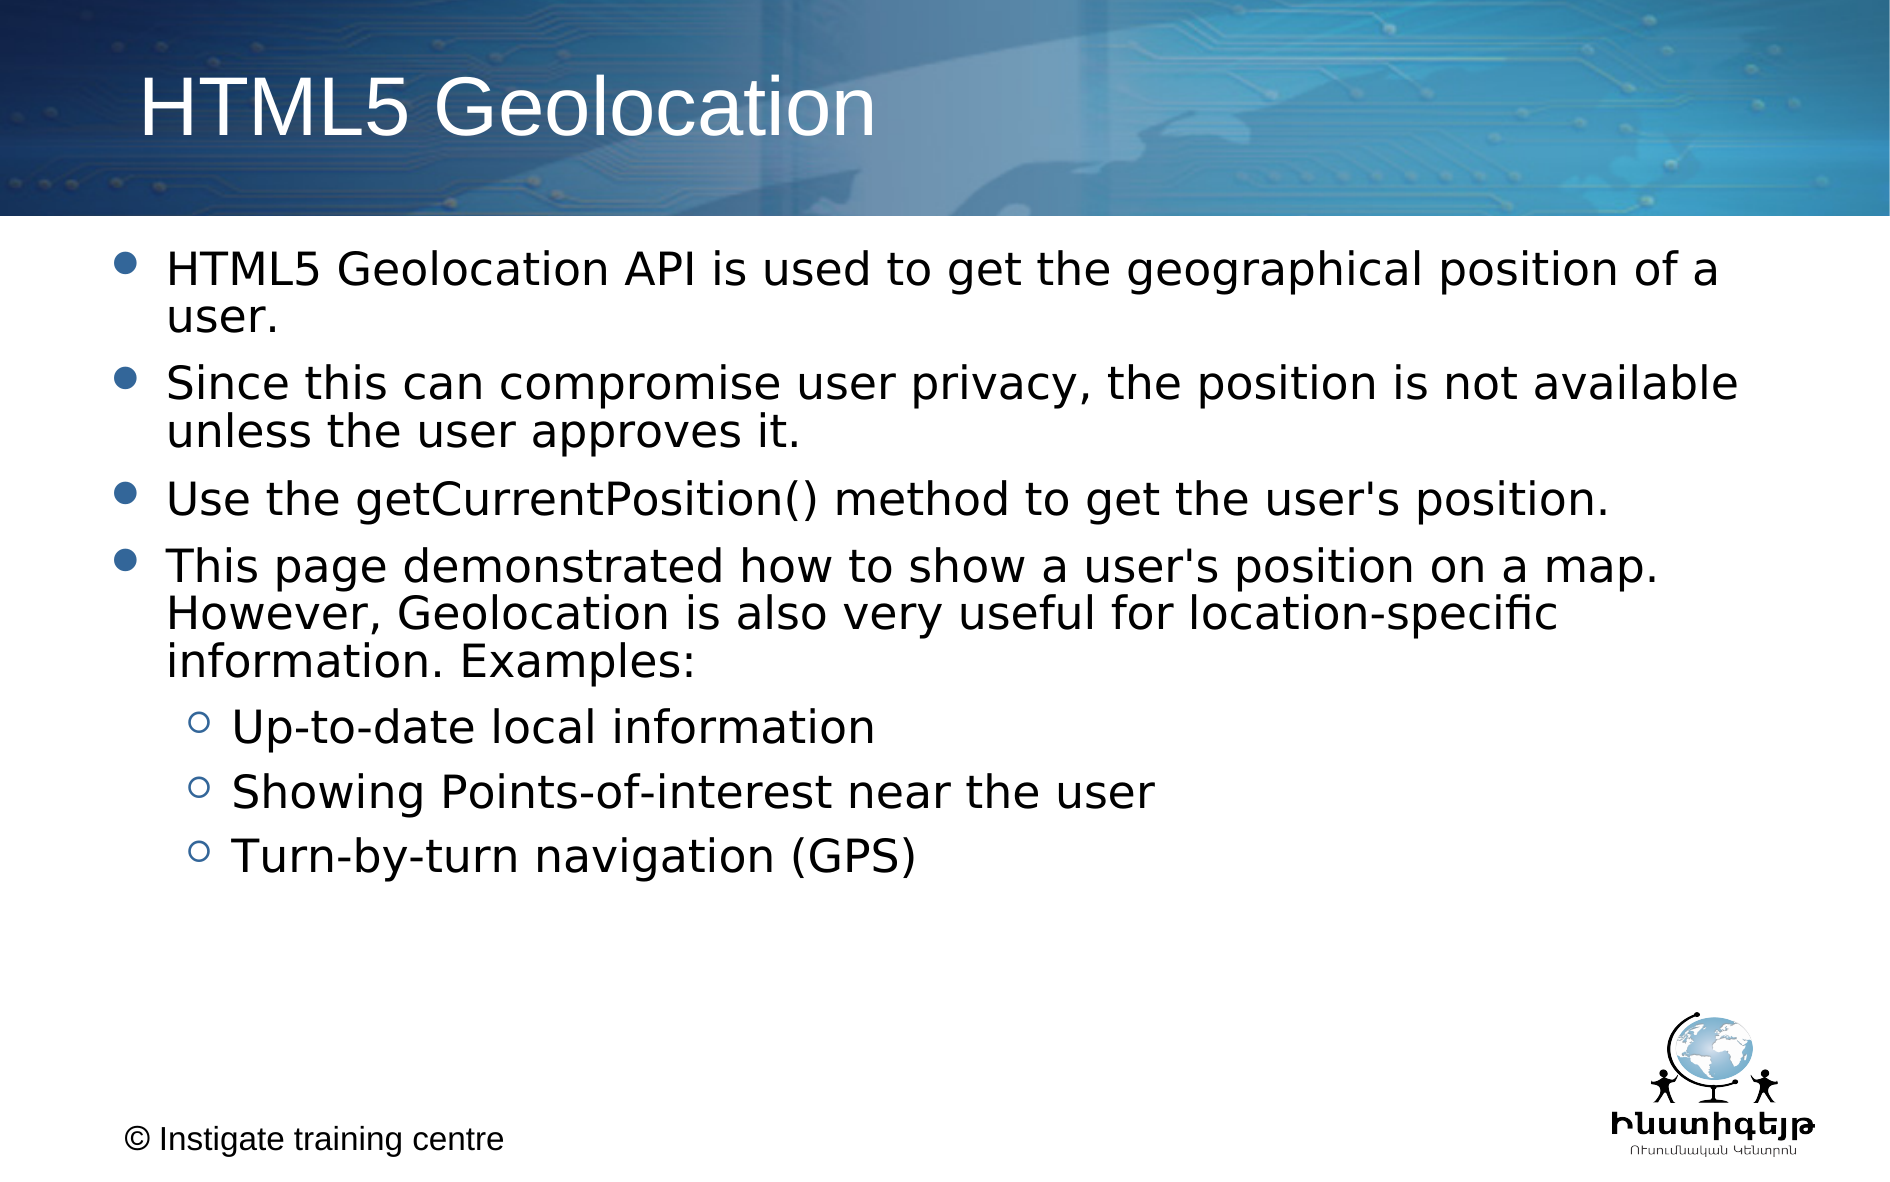

HTML5 Geolocation
# HTML5 Geolocation API is used to get the geographical position of a user.
Since this can compromise user privacy, the position is not available unless the user approves it.
Use the getCurrentPosition() method to get the user's position.
This page demonstrated how to show a user's position on a map. However, Geolocation is also very useful for location-specific information. Examples:
Up-to-date local information
Showing Points-of-interest near the user
Turn-by-turn navigation (GPS)